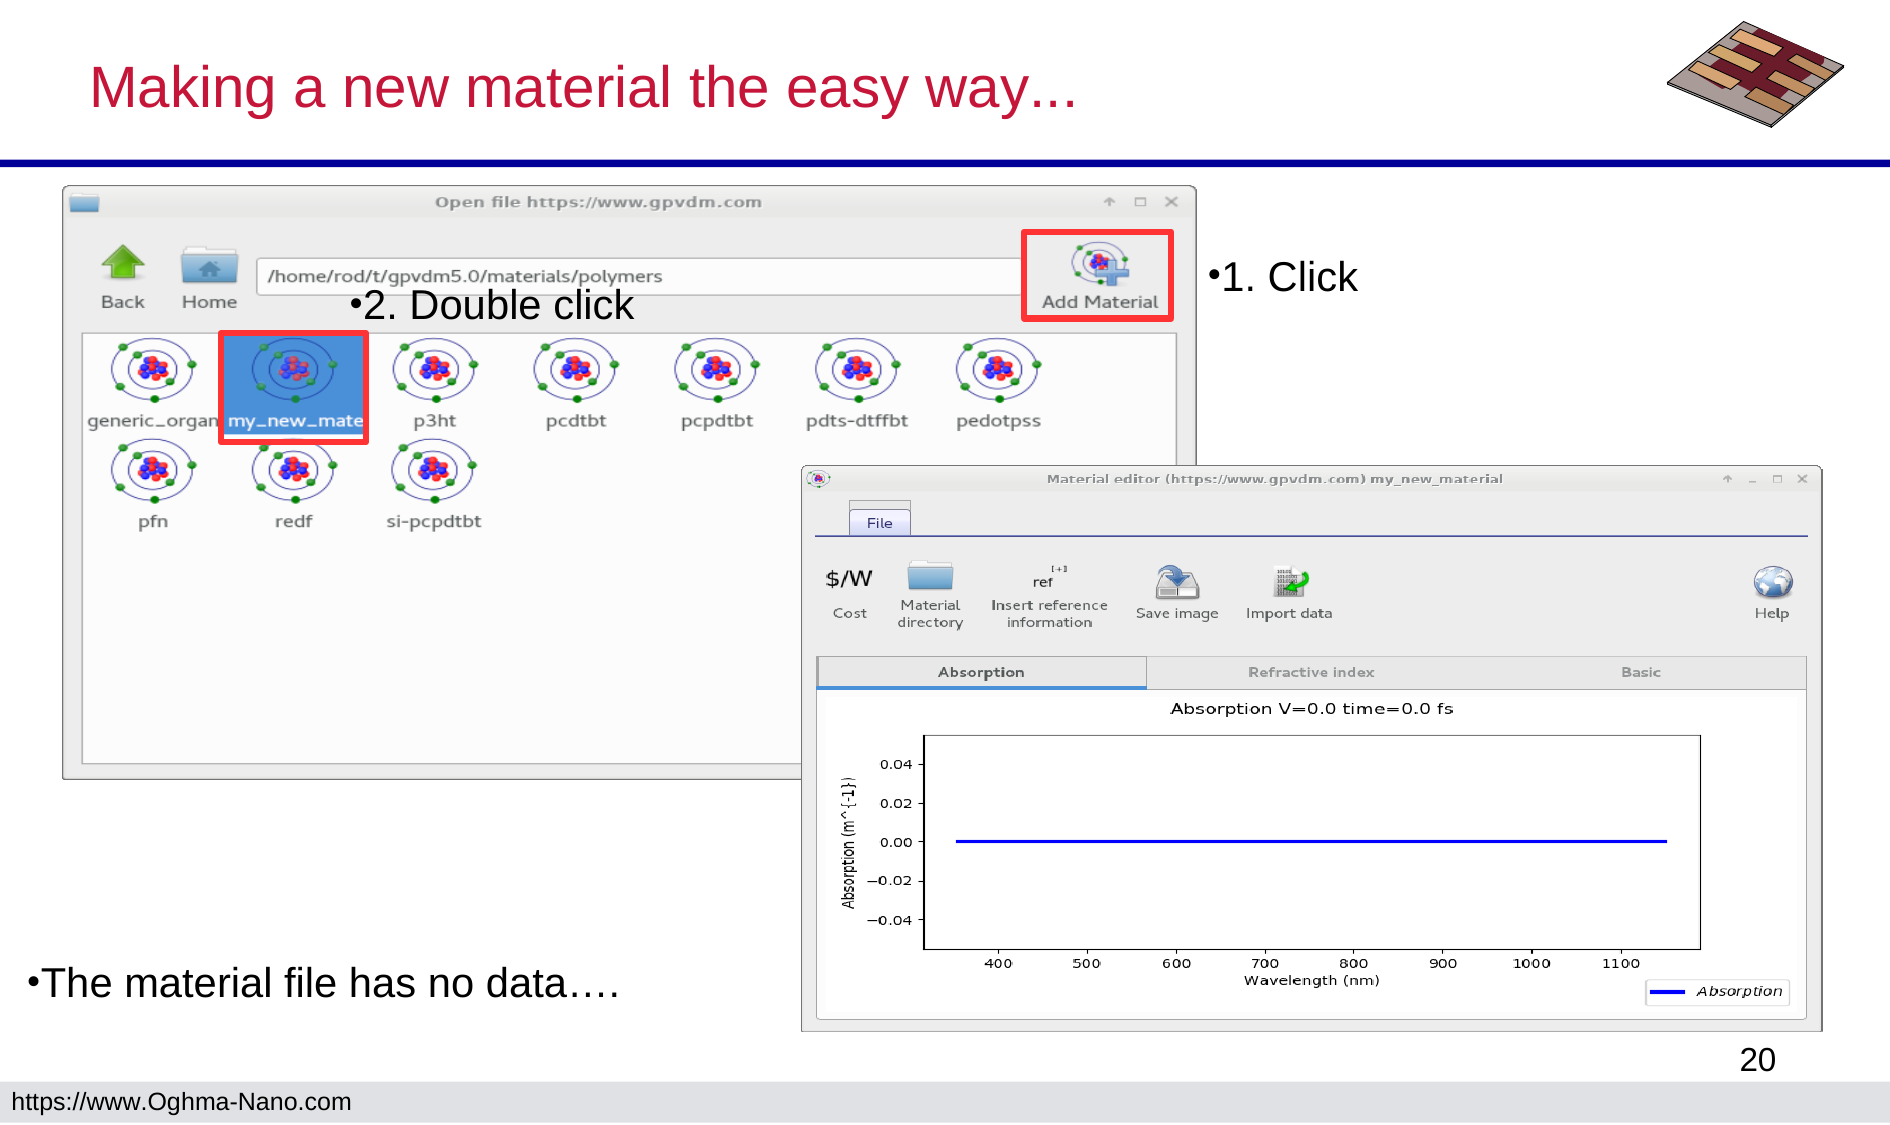

# Making a new material the easy way...
1. Click
2. Double click
The material file has no data….